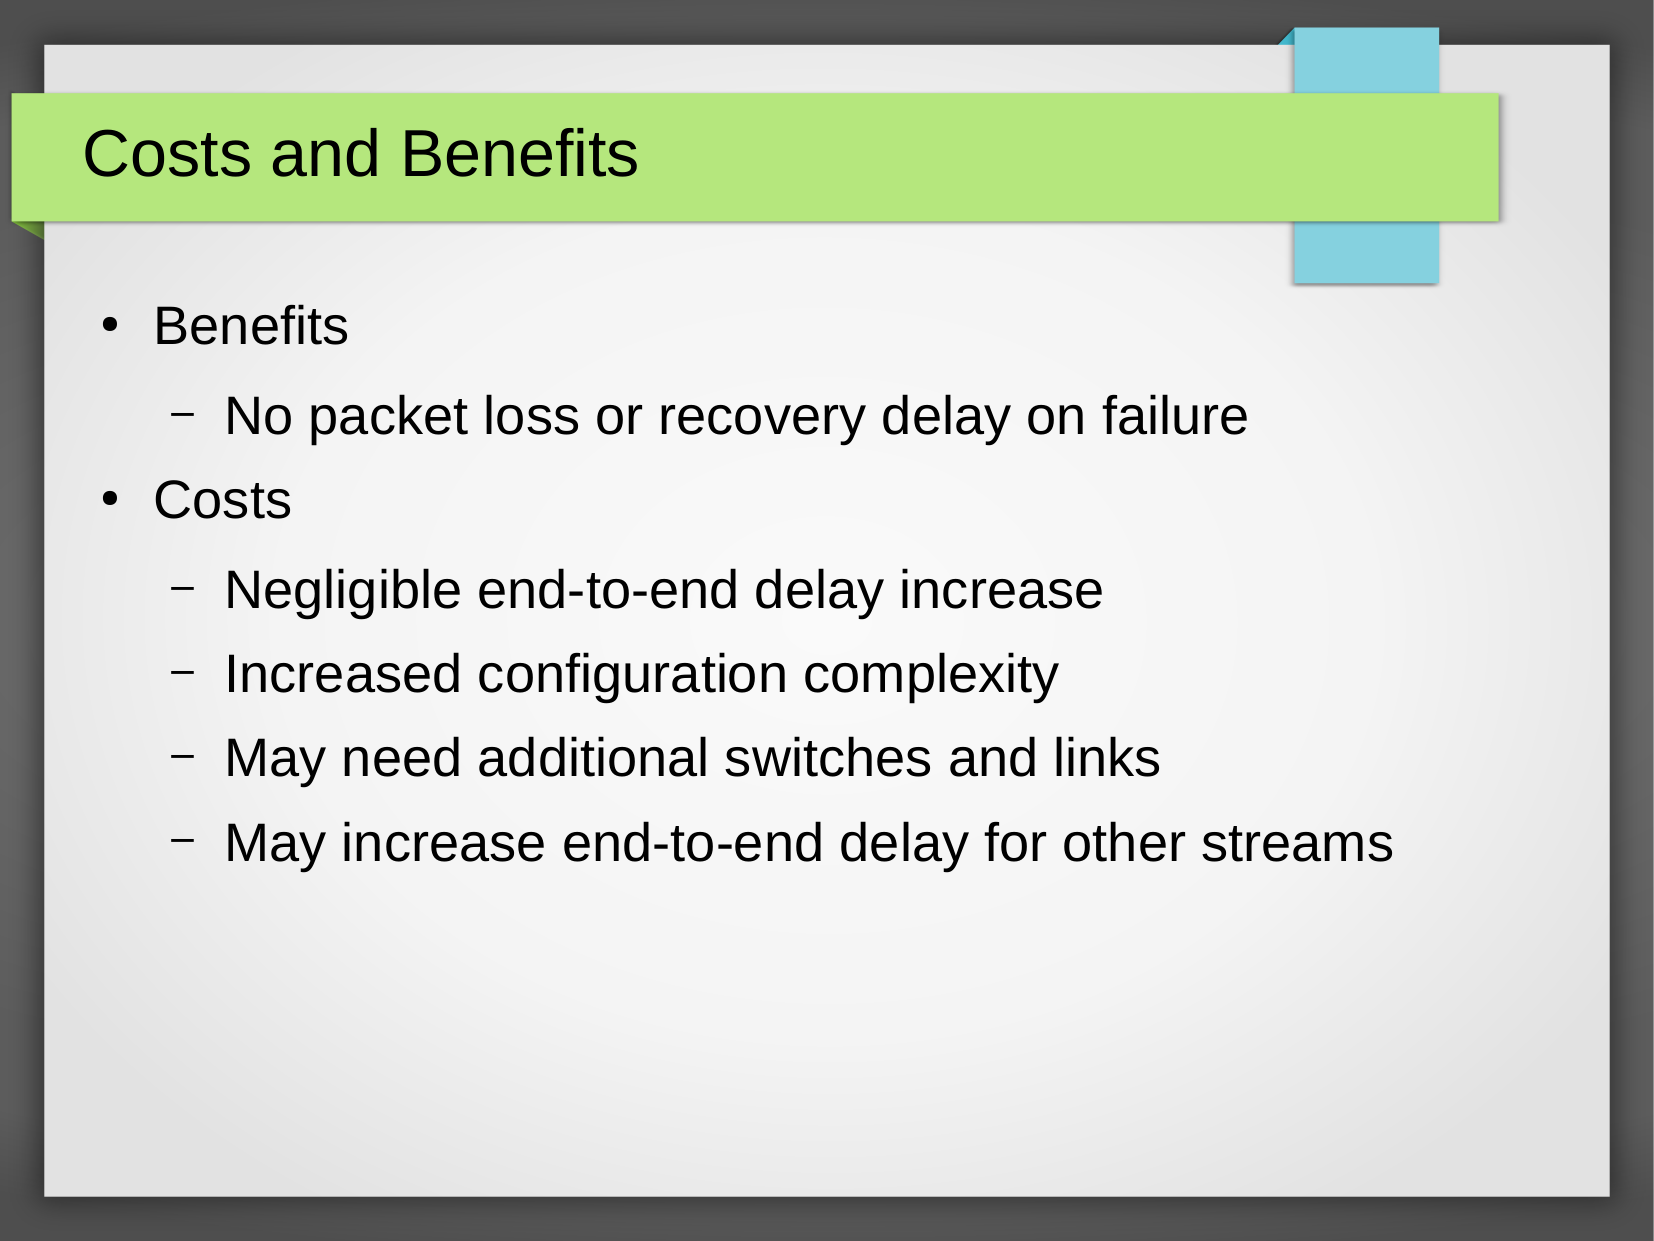

# Costs and Benefits
Benefits
No packet loss or recovery delay on failure
Costs
Negligible end-to-end delay increase
Increased configuration complexity
May need additional switches and links
May increase end-to-end delay for other streams